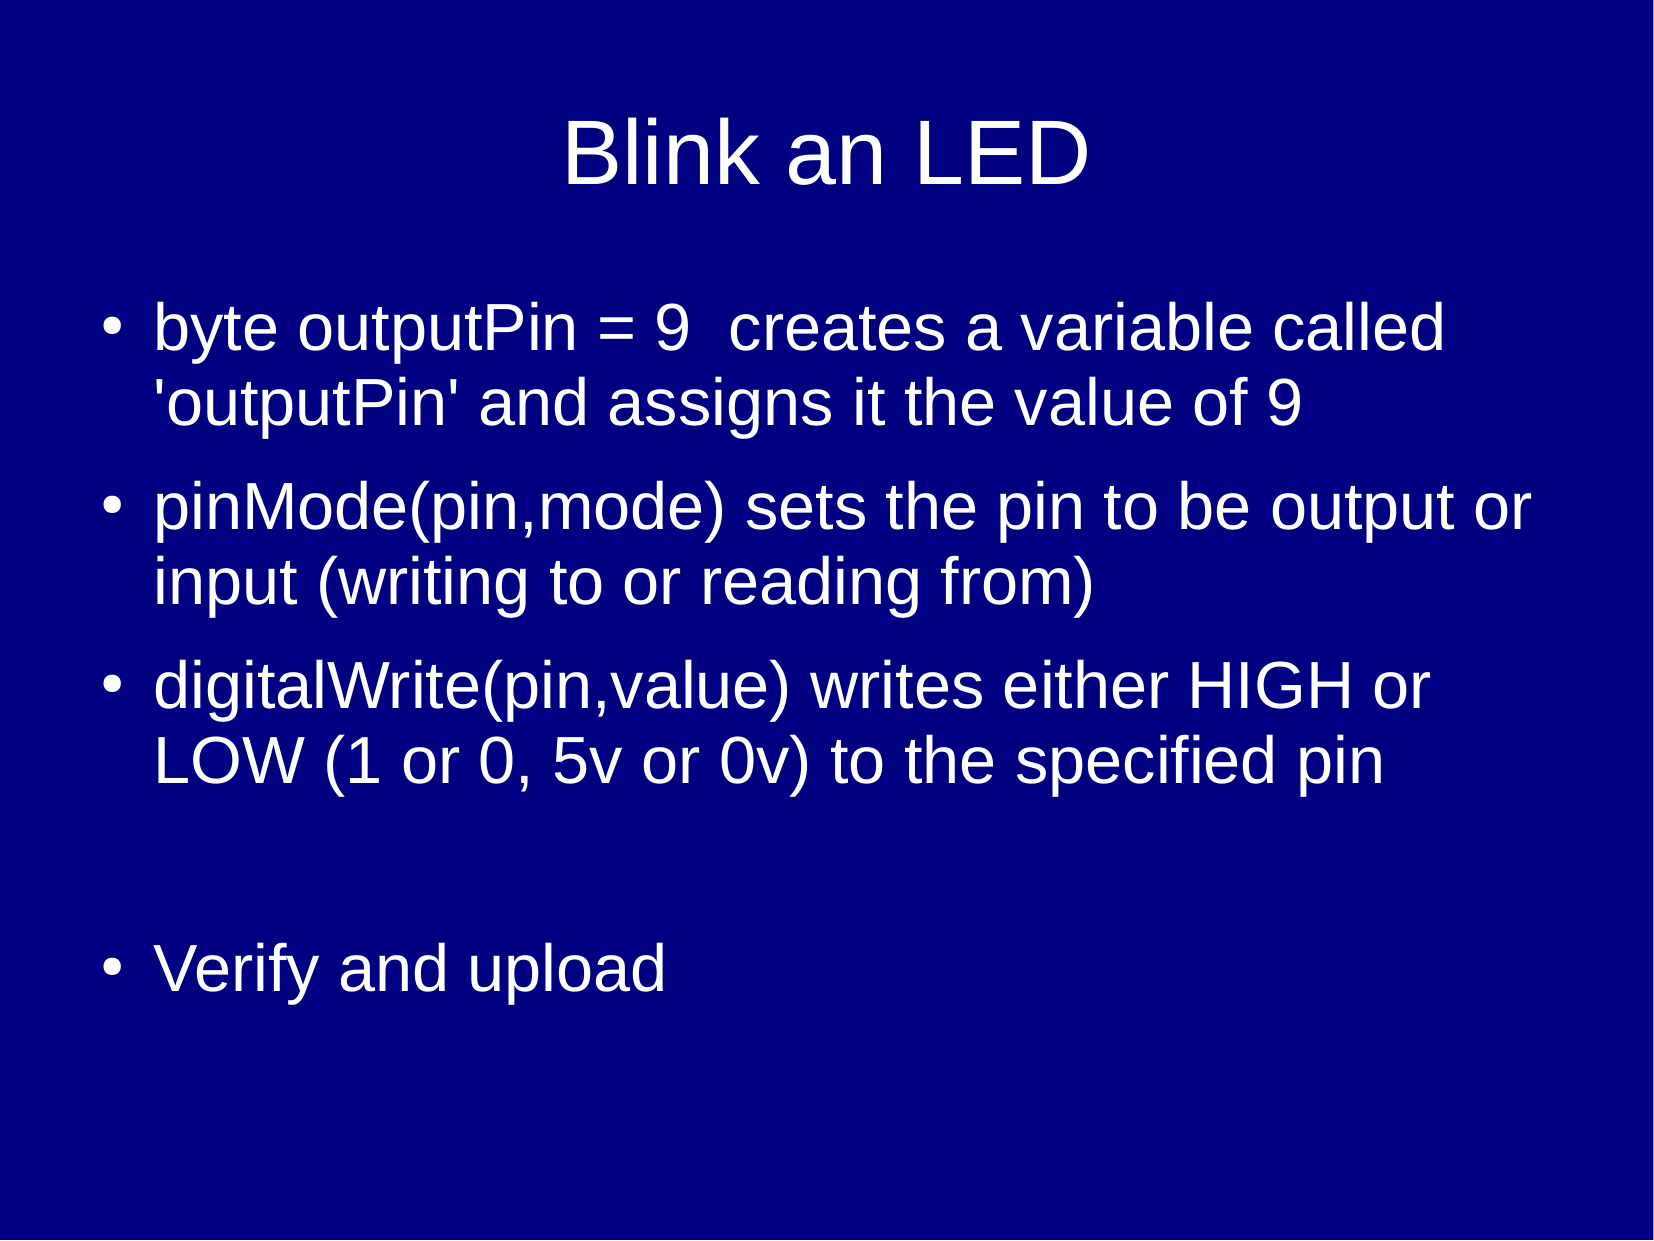

# Blink an LED
byte outputPin = 9 creates a variable called 'outputPin' and assigns it the value of 9
pinMode(pin,mode) sets the pin to be output or input (writing to or reading from)
digitalWrite(pin,value) writes either HIGH or LOW (1 or 0, 5v or 0v) to the specified pin
Verify and upload